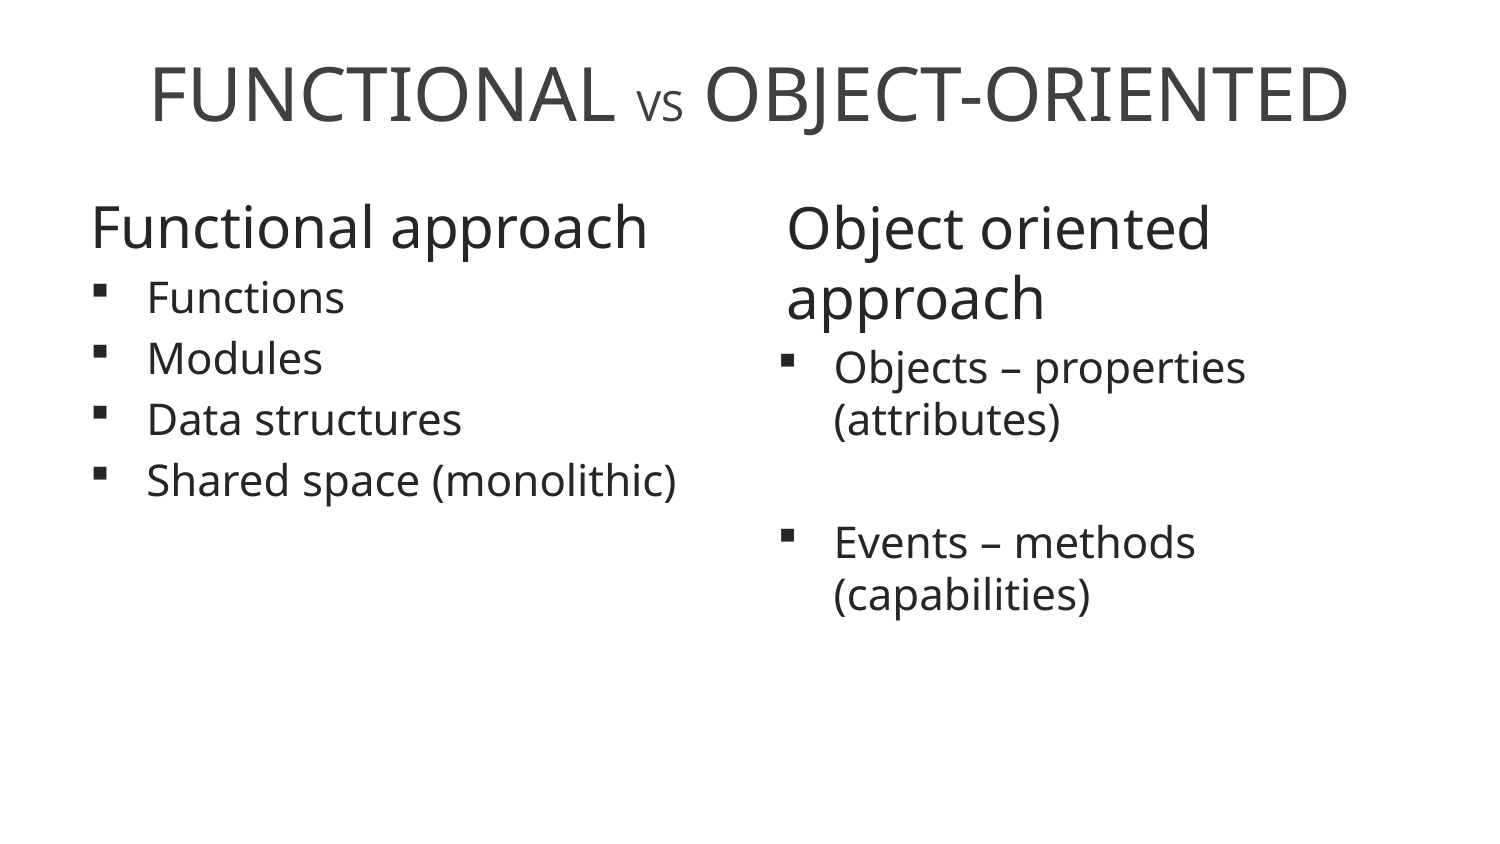

# Functional vs object-oriented
Functional approach
Functions
Modules
Data structures
Shared space (monolithic)
Object oriented approach
Objects – properties (attributes)
Events – methods (capabilities)